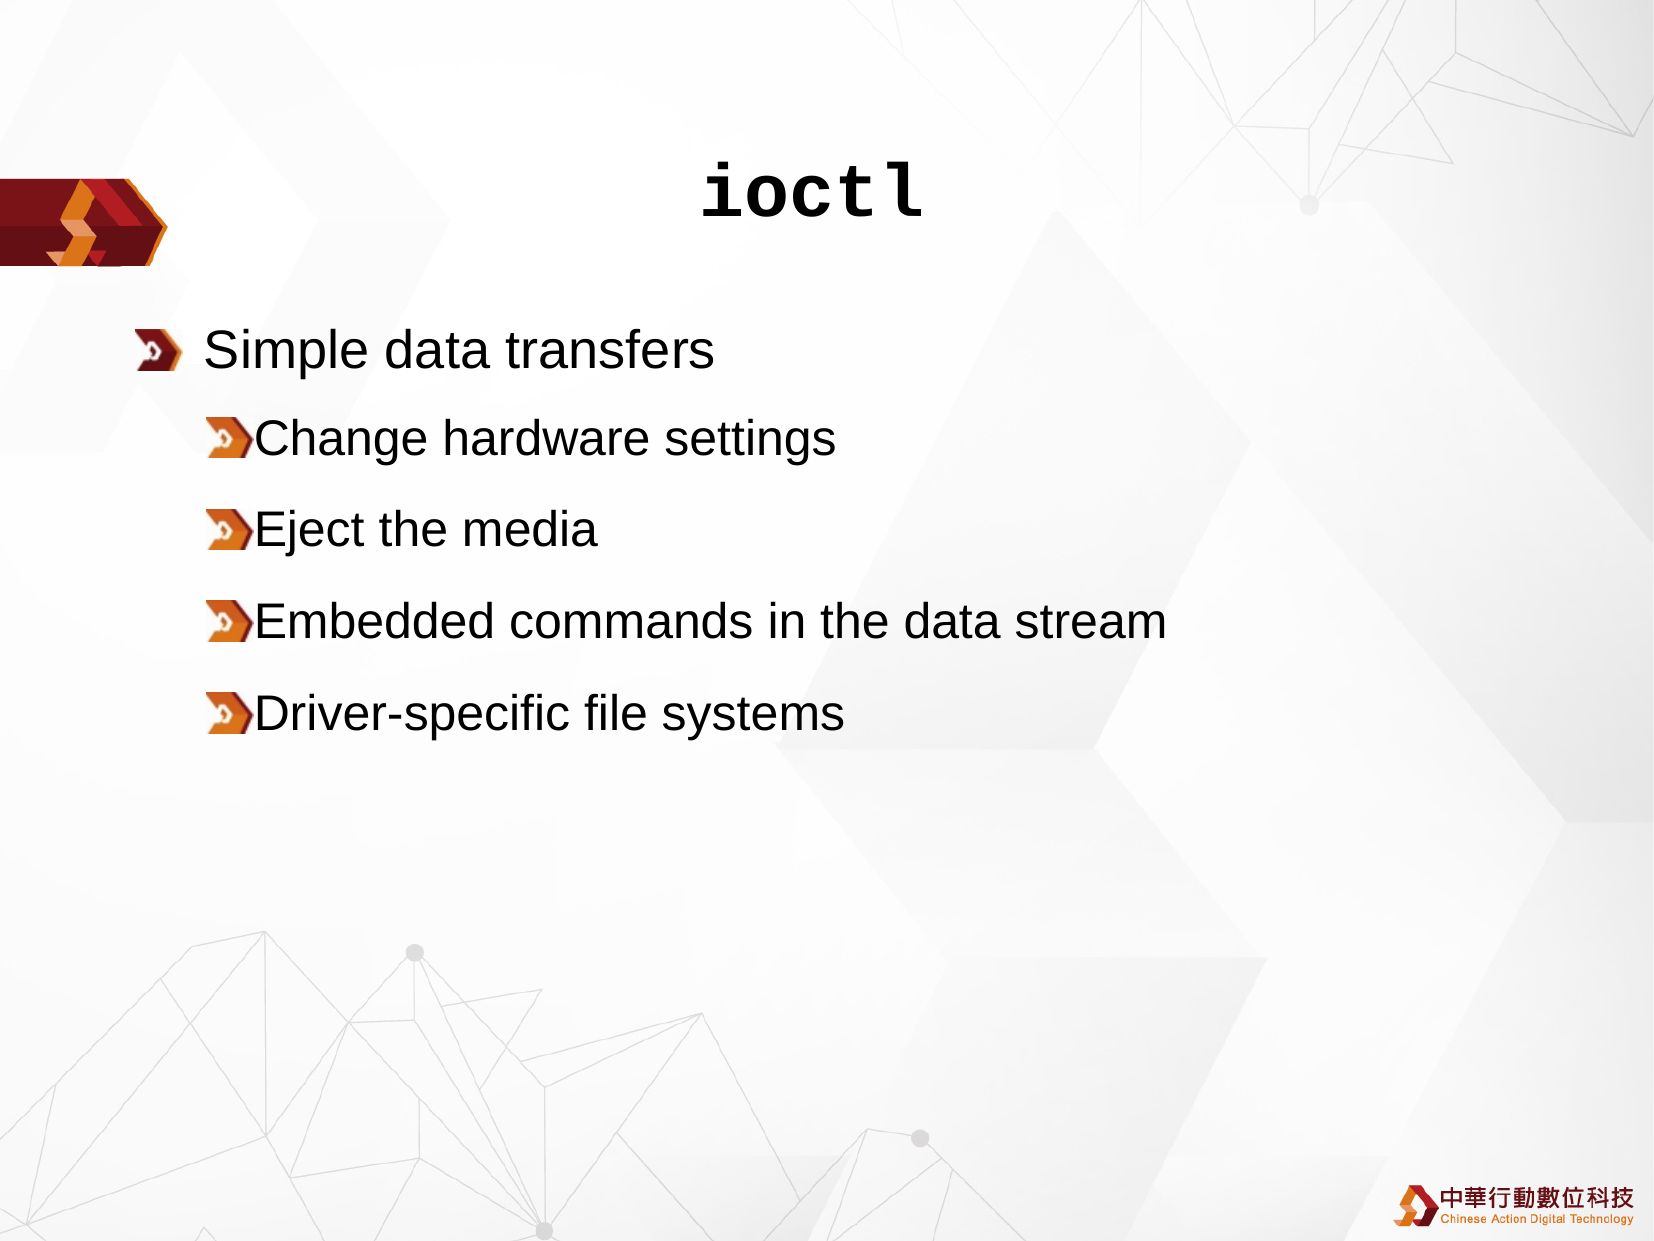

# ioctl
 Simple data transfers
Change hardware settings
Eject the media
Embedded commands in the data stream
Driver-specific file systems